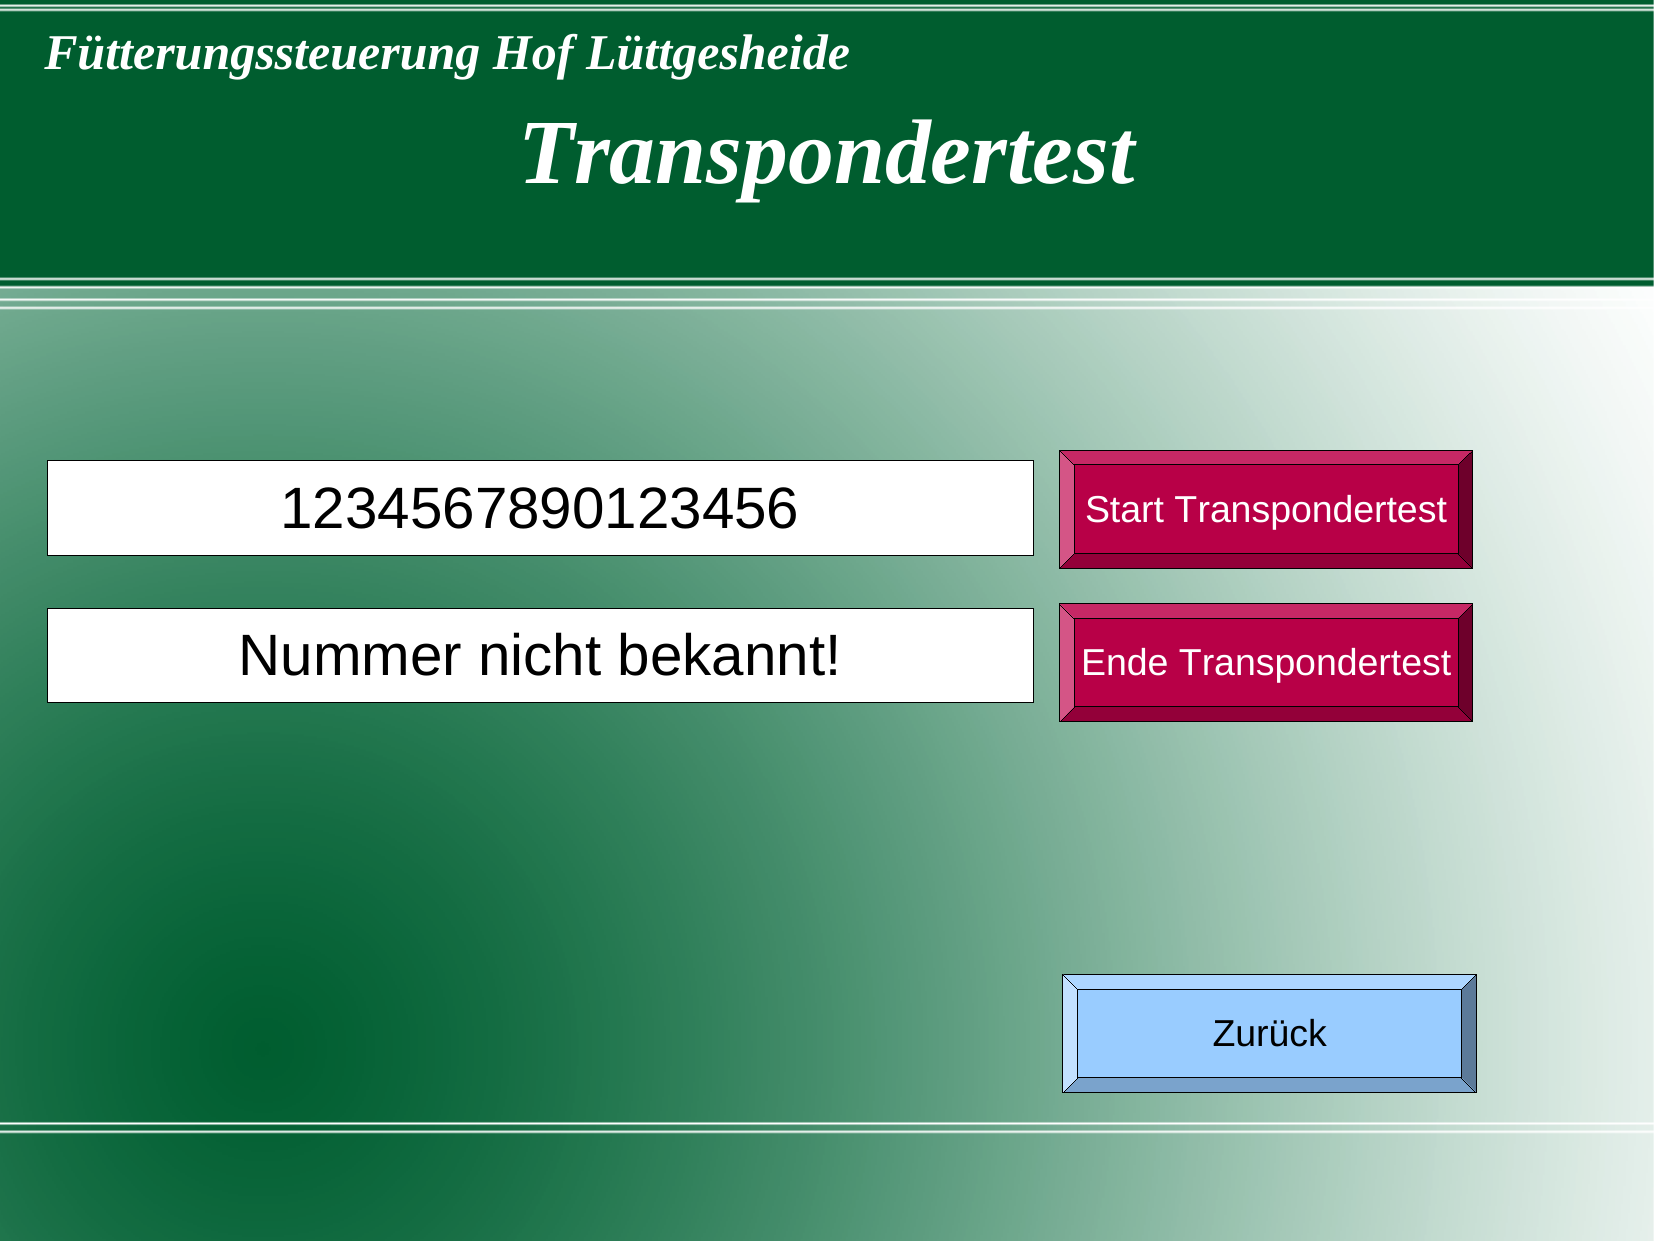

Fütterungssteuerung Hof Lüttgesheide
# Transpondertest
Start Transpondertest
1234567890123456
Ende Transpondertest
Nummer nicht bekannt!
Zurück